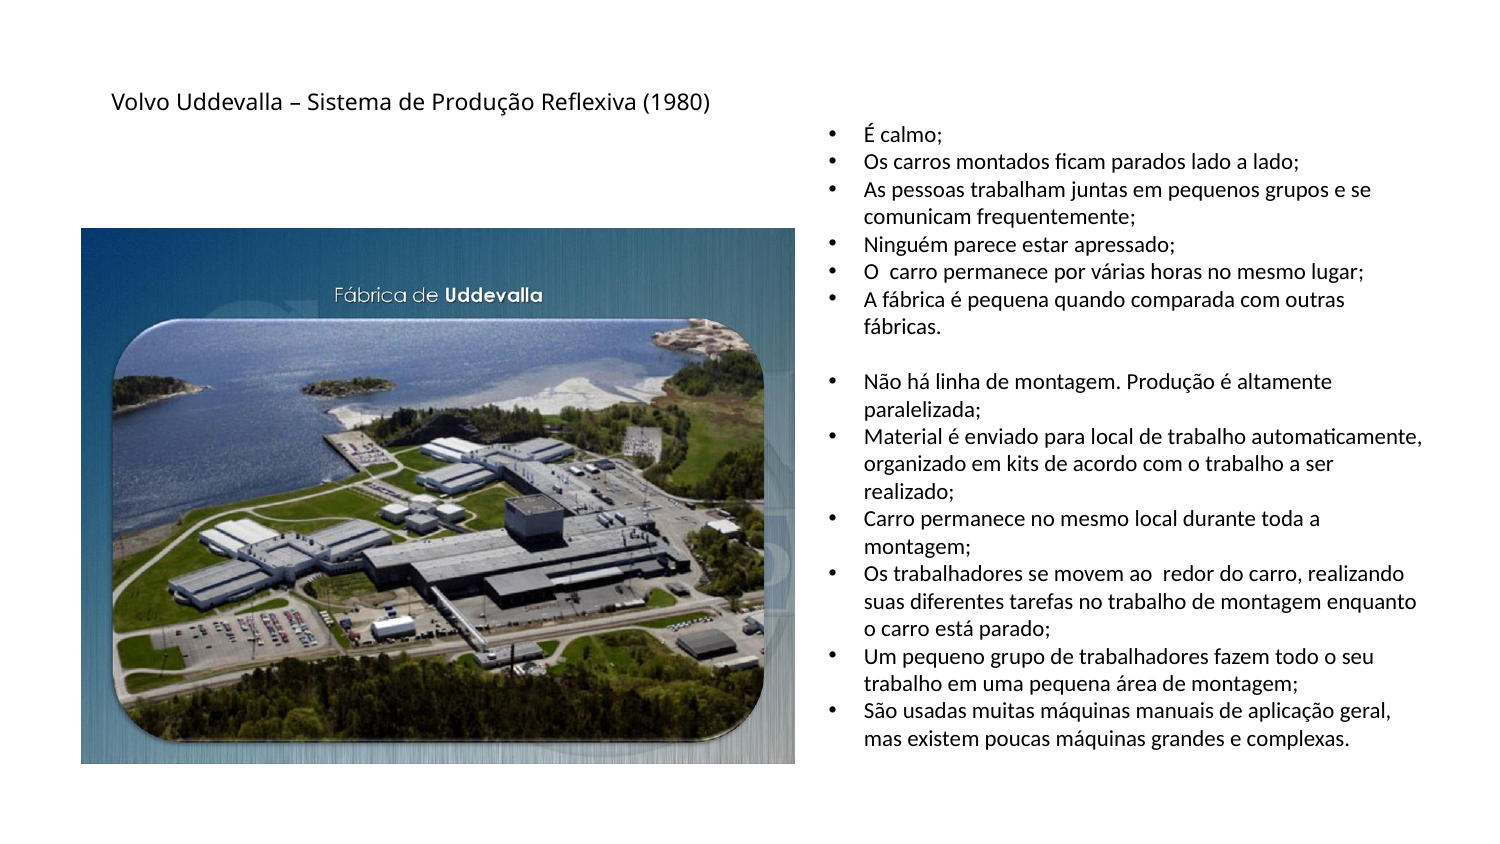

# Volvo Uddevalla – Sistema de Produção Reflexiva (1980)
É calmo;
Os carros montados ficam parados lado a lado;
As pessoas trabalham juntas em pequenos grupos e se comunicam frequentemente;
Ninguém parece estar apressado;
O carro permanece por várias horas no mesmo lugar;
A fábrica é pequena quando comparada com outras fábricas.
Não há linha de montagem. Produção é altamente paralelizada;
Material é enviado para local de trabalho automaticamente, organizado em kits de acordo com o trabalho a ser realizado;
Carro permanece no mesmo local durante toda a montagem;
Os trabalhadores se movem ao redor do carro, realizando suas diferentes tarefas no trabalho de montagem enquanto o carro está parado;
Um pequeno grupo de trabalhadores fazem todo o seu trabalho em uma pequena área de montagem;
São usadas muitas máquinas manuais de aplicação geral, mas existem poucas máquinas grandes e complexas.